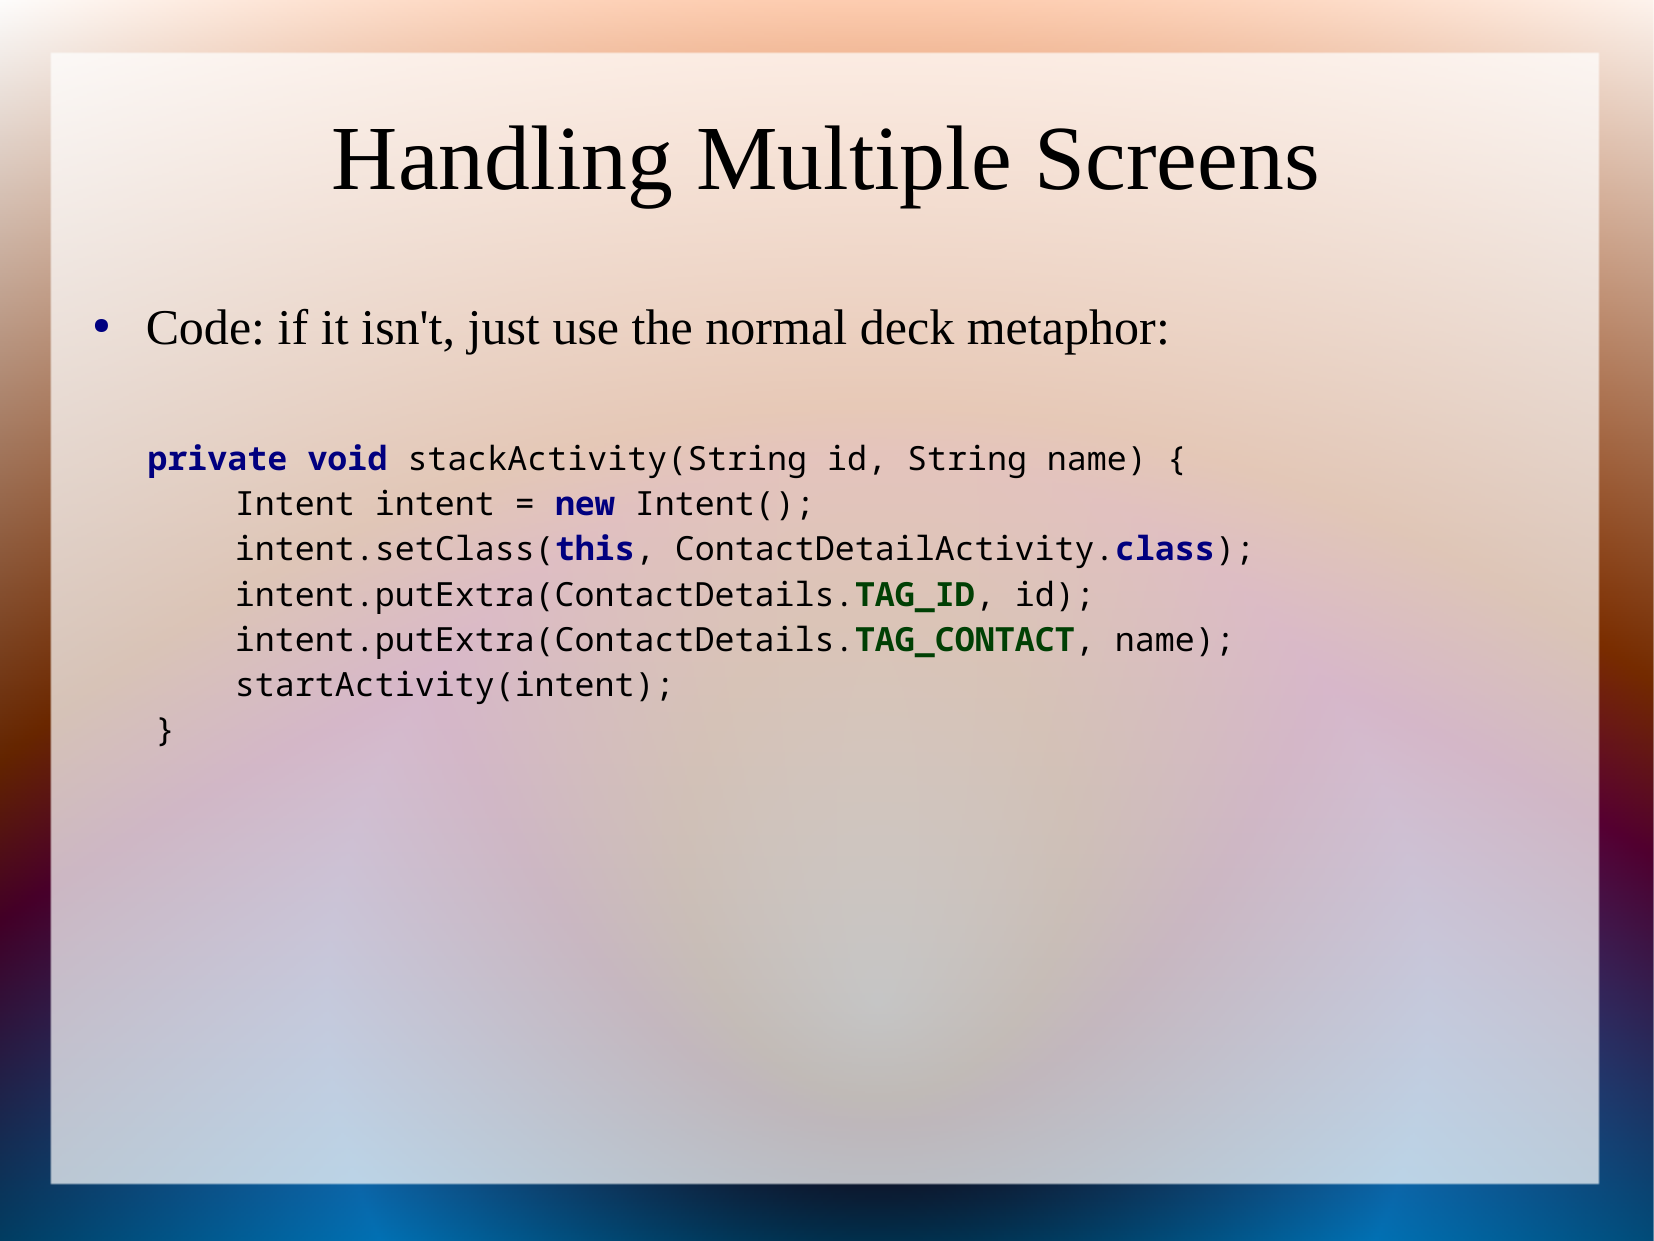

# Handling Multiple Screens
Code: if it isn't, just use the normal deck metaphor:
 private void stackActivity(String id, String name) {
 Intent intent = new Intent();
 intent.setClass(this, ContactDetailActivity.class);
 intent.putExtra(ContactDetails.TAG_ID, id);
 intent.putExtra(ContactDetails.TAG_CONTACT, name);
 startActivity(intent);
 }